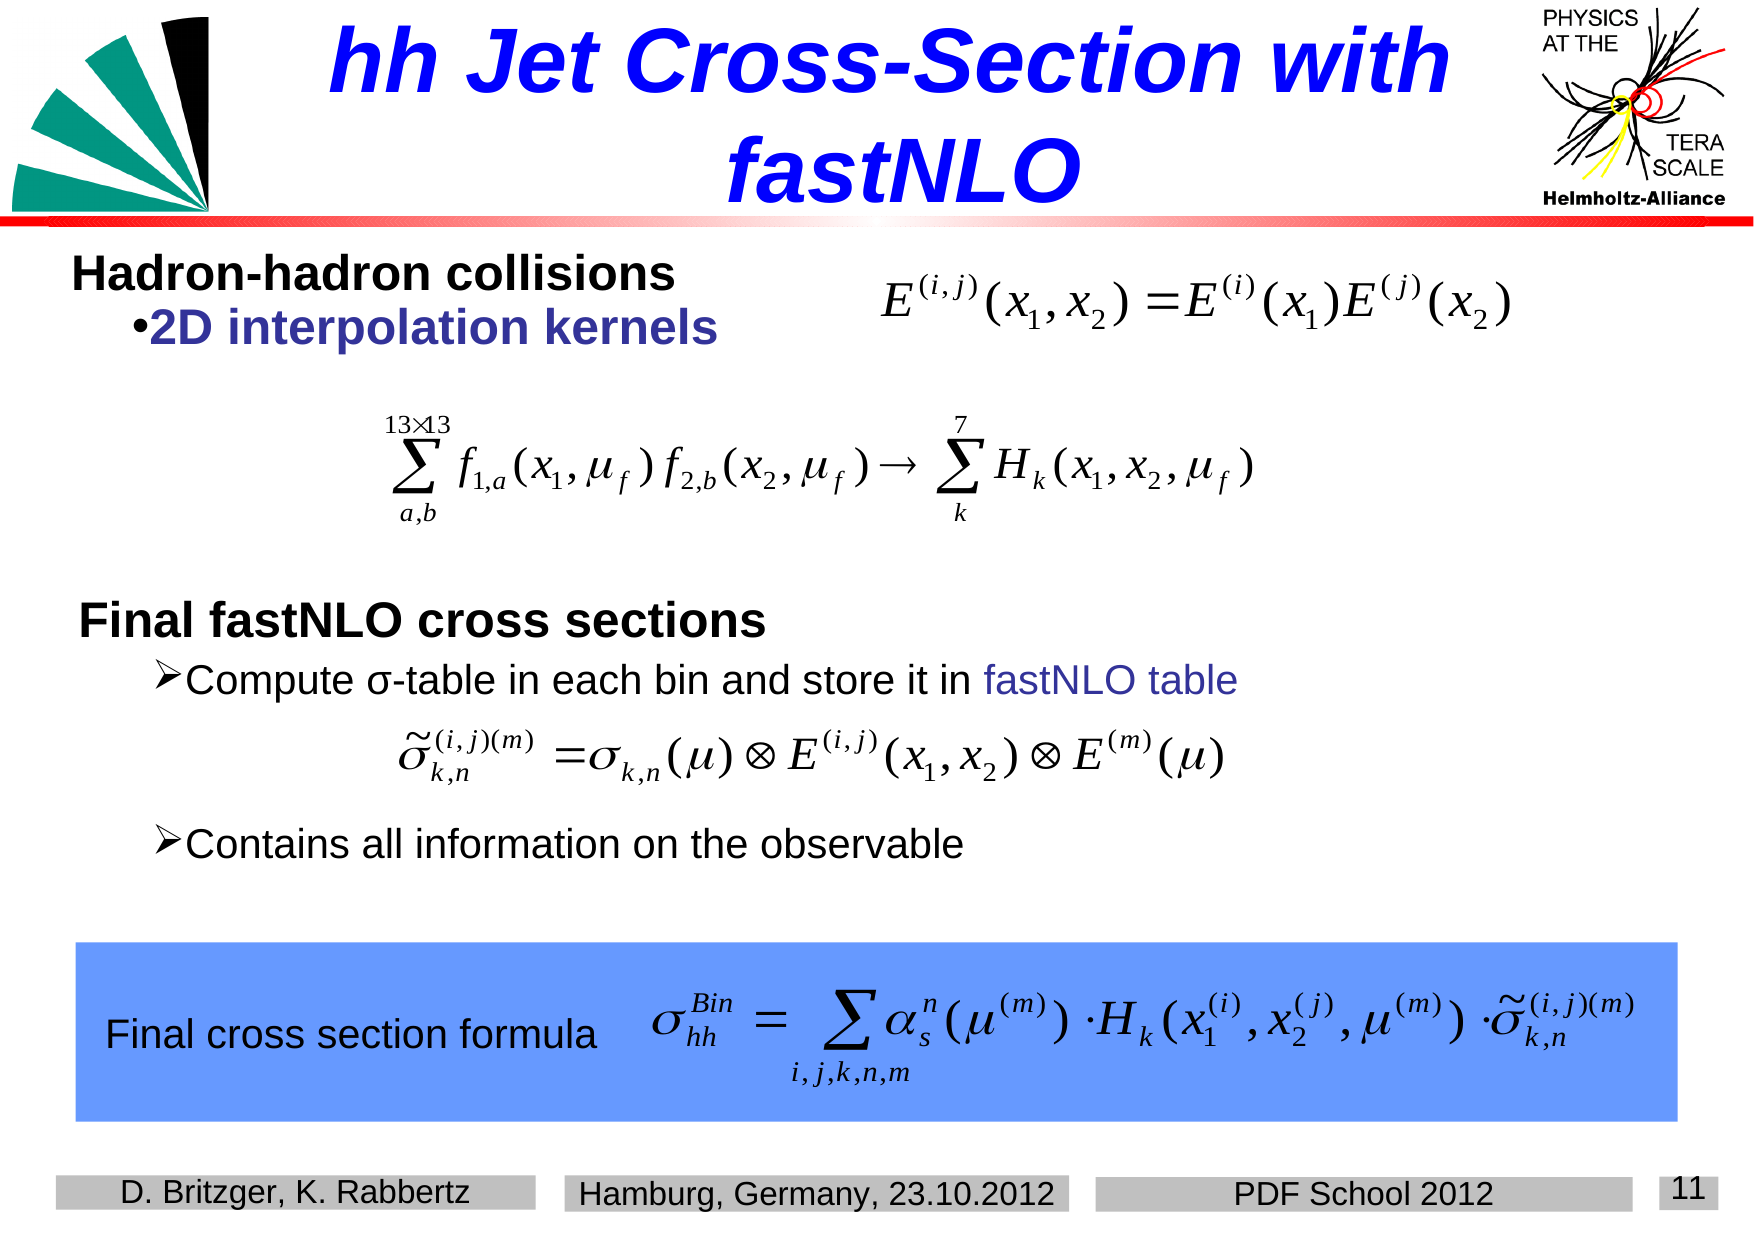

# hh Jet Cross-Section with fastNLO
Hadron-hadron collisions
2D interpolation kernels
Final fastNLO cross sections
Compute σ-table in each bin and store it in fastNLO table
Contains all information on the observable
Final cross section formula